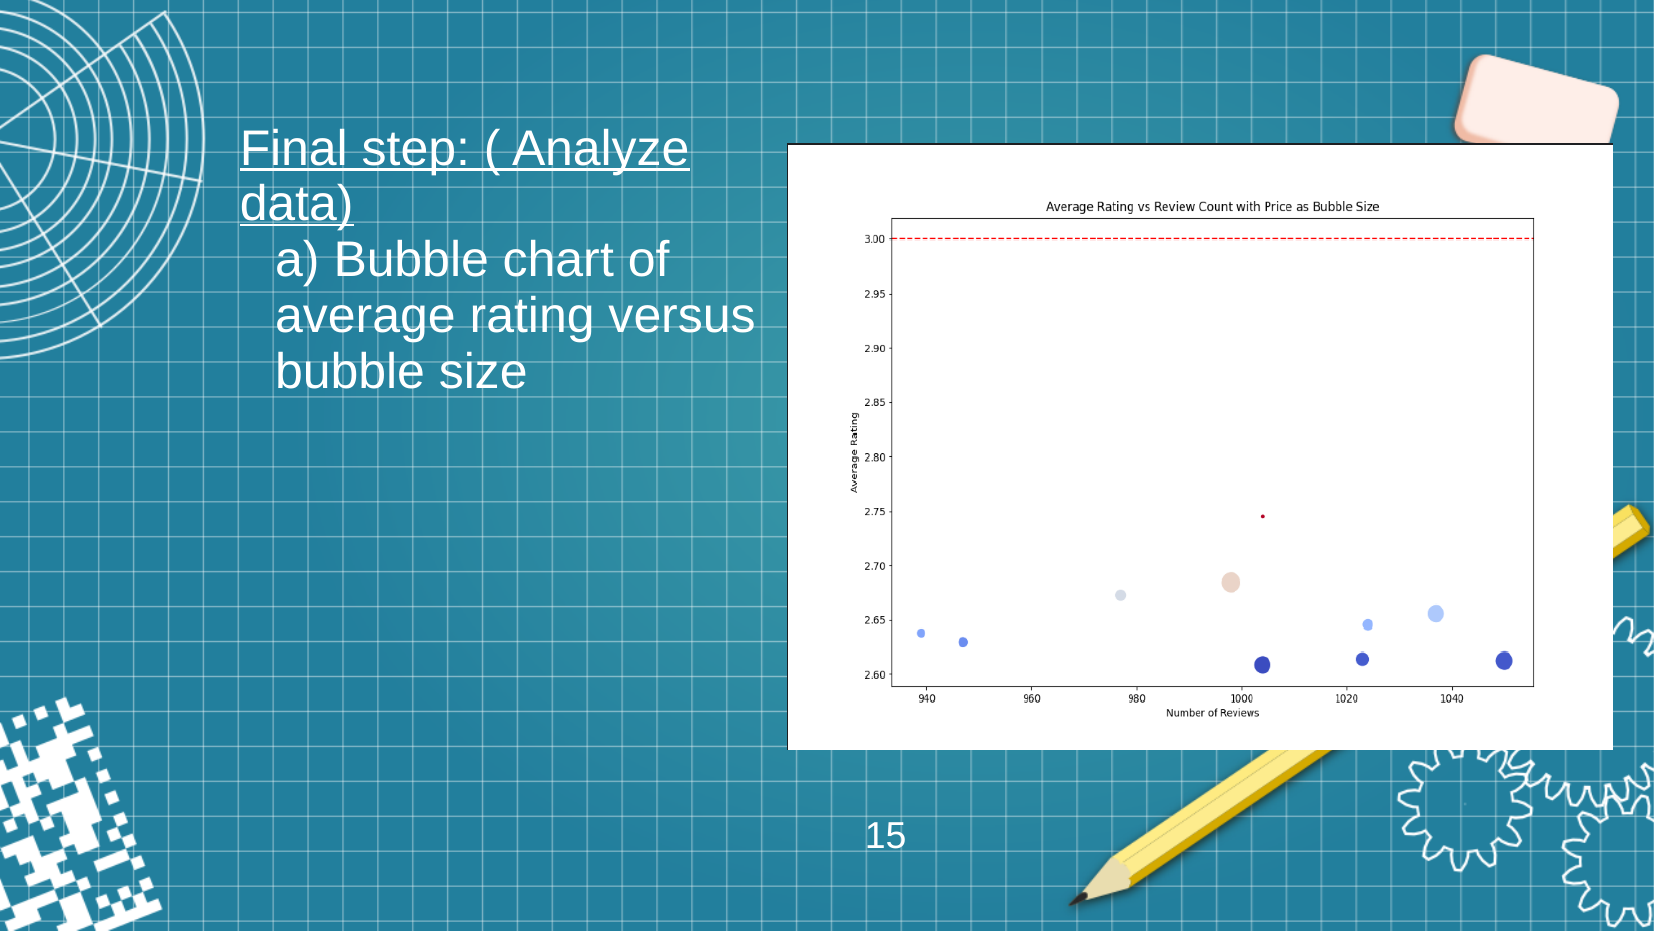

Final step: ( Analyze data)
a) Bubble chart of average rating versus bubble size